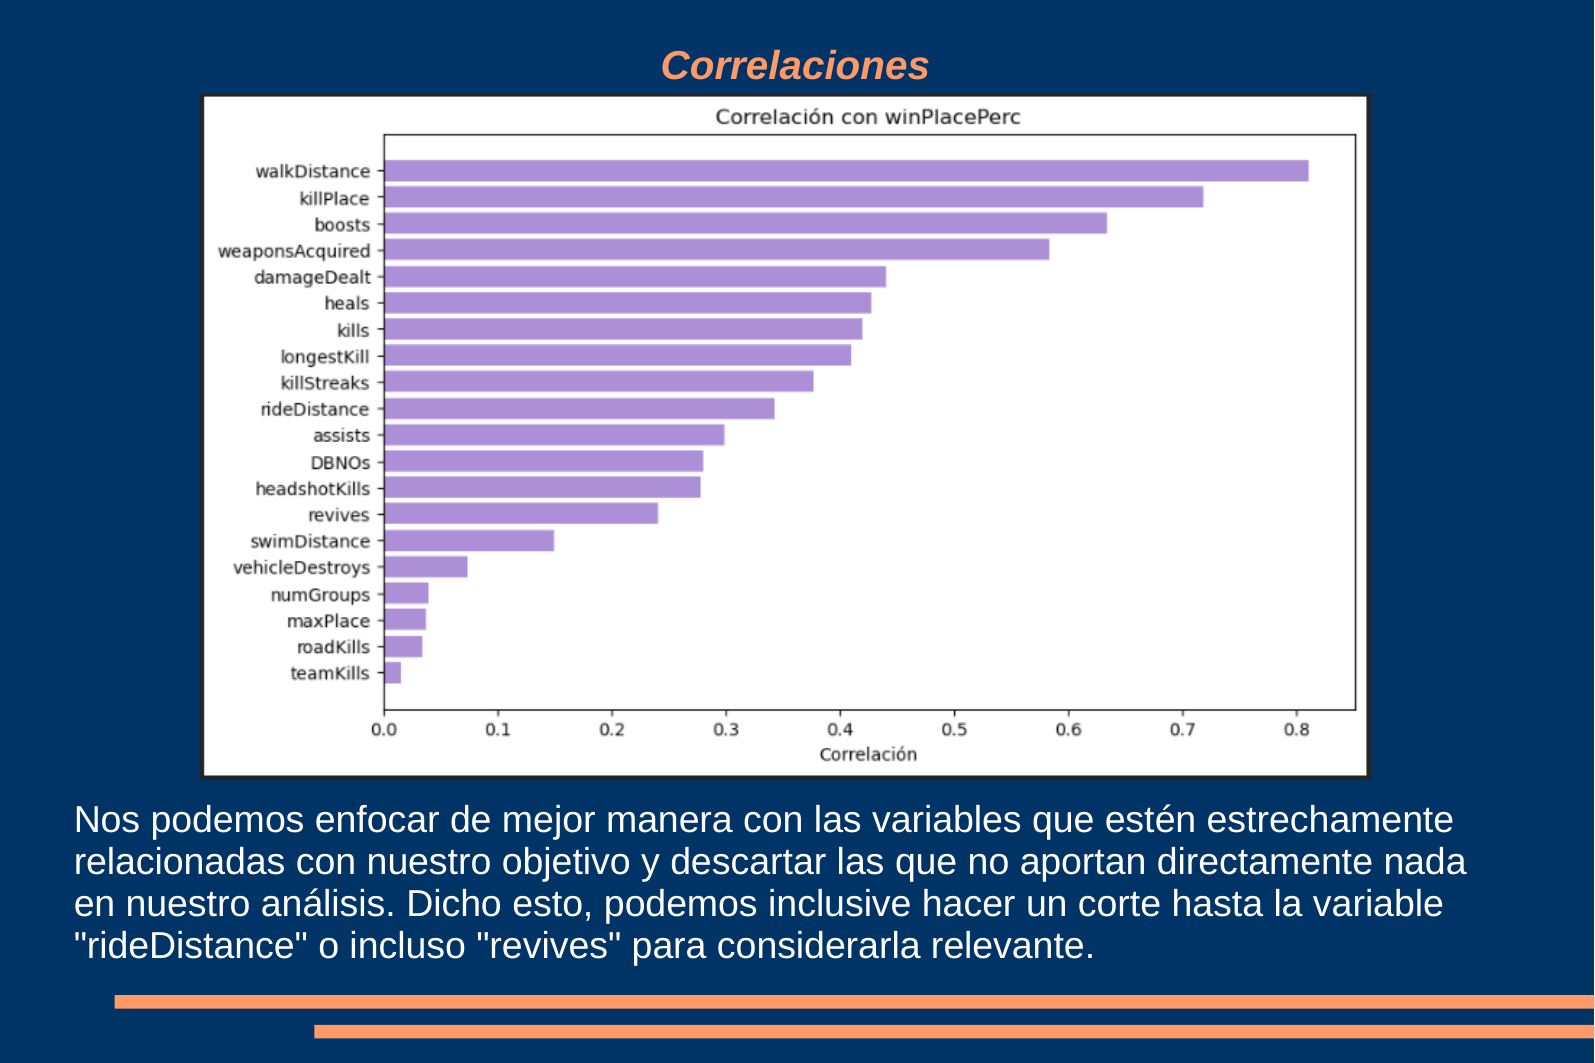

# Correlaciones
Nos podemos enfocar de mejor manera con las variables que estén estrechamente relacionadas con nuestro objetivo y descartar las que no aportan directamente nada en nuestro análisis. Dicho esto, podemos inclusive hacer un corte hasta la variable "rideDistance" o incluso "revives" para considerarla relevante.